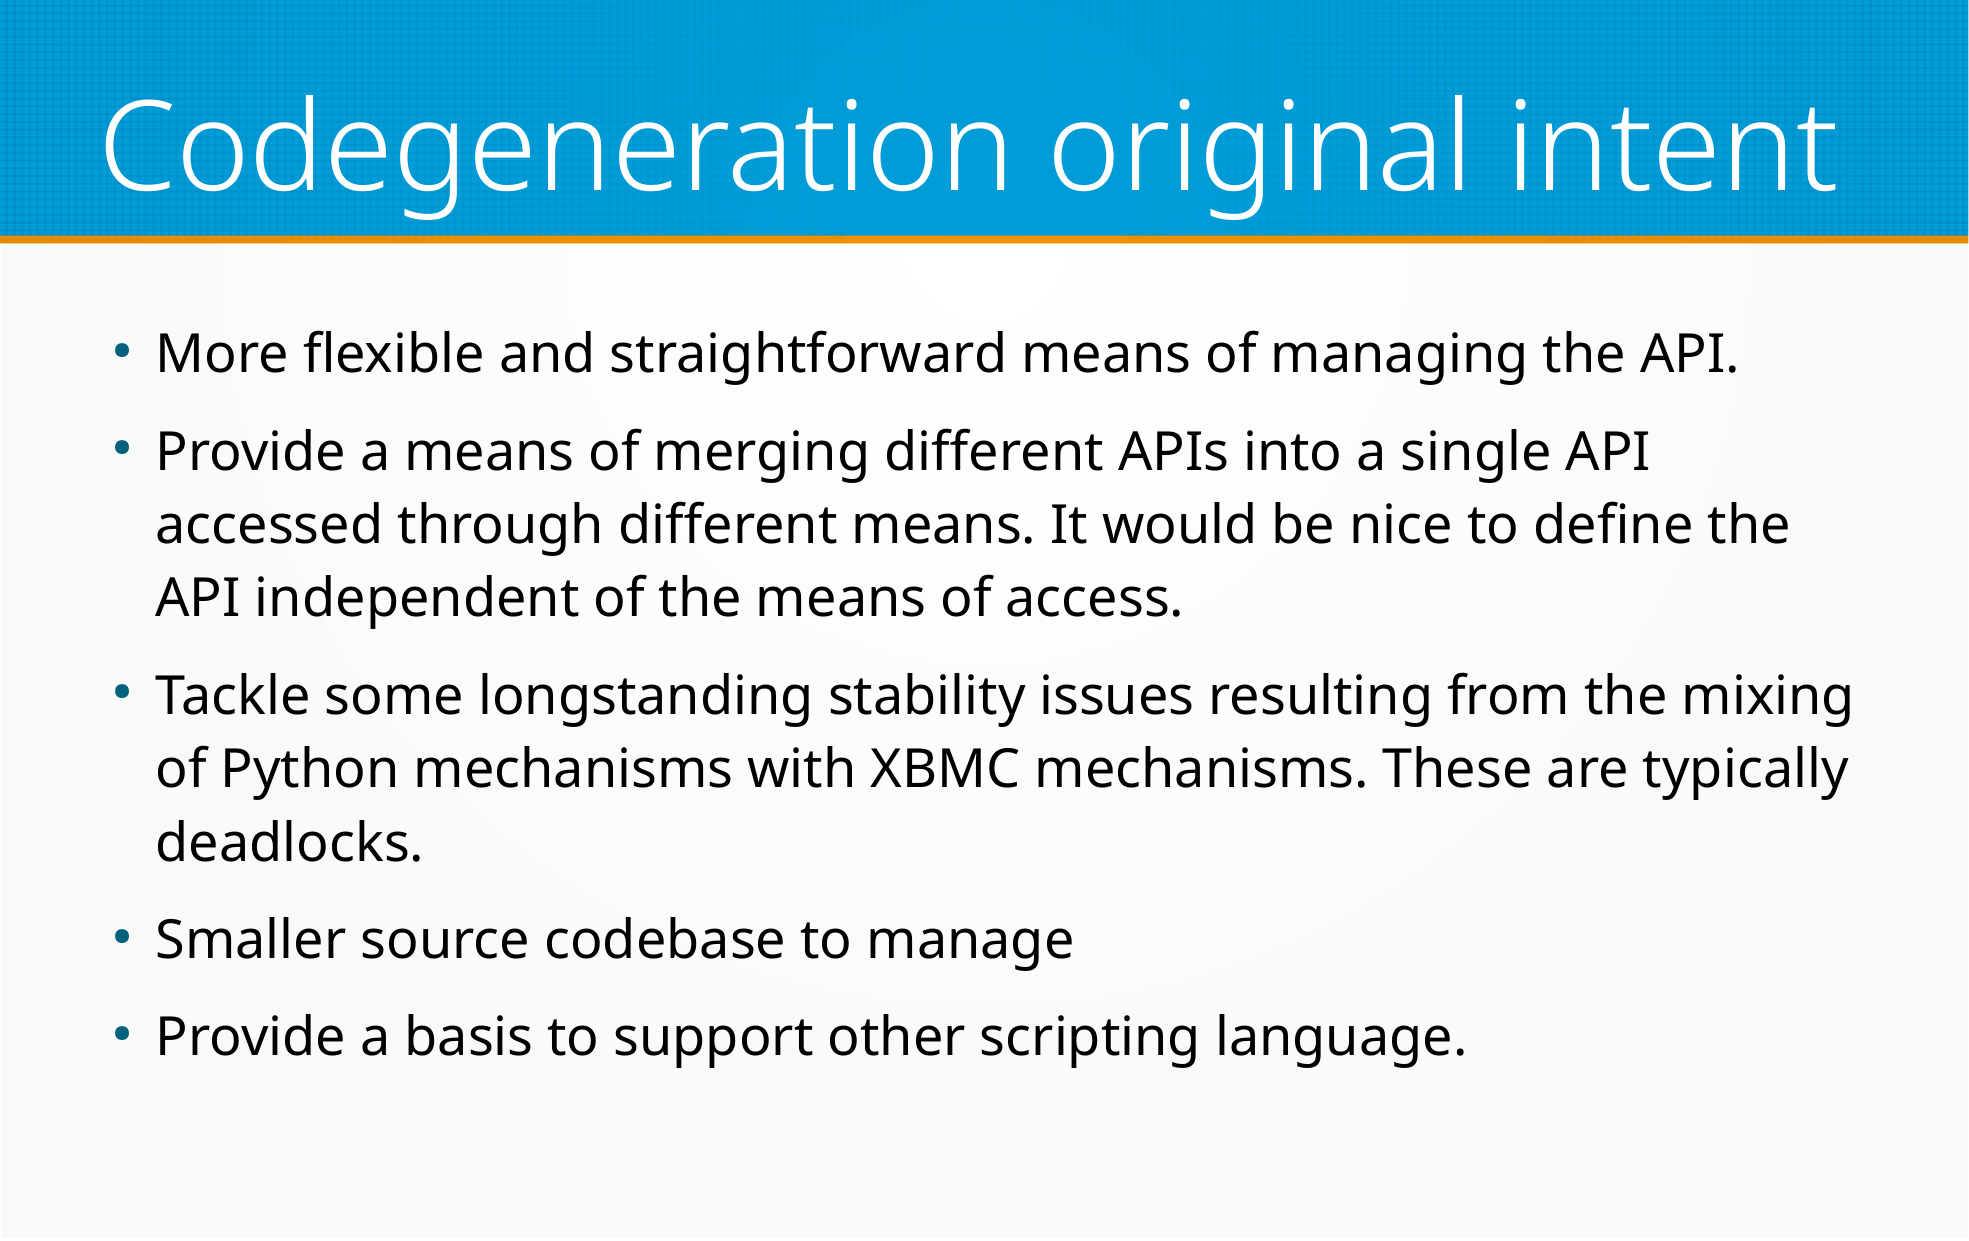

# Codegeneration original intent
More flexible and straightforward means of managing the API.
Provide a means of merging different APIs into a single API accessed through different means. It would be nice to define the API independent of the means of access.
Tackle some longstanding stability issues resulting from the mixing of Python mechanisms with XBMC mechanisms. These are typically deadlocks.
Smaller source codebase to manage
Provide a basis to support other scripting language.